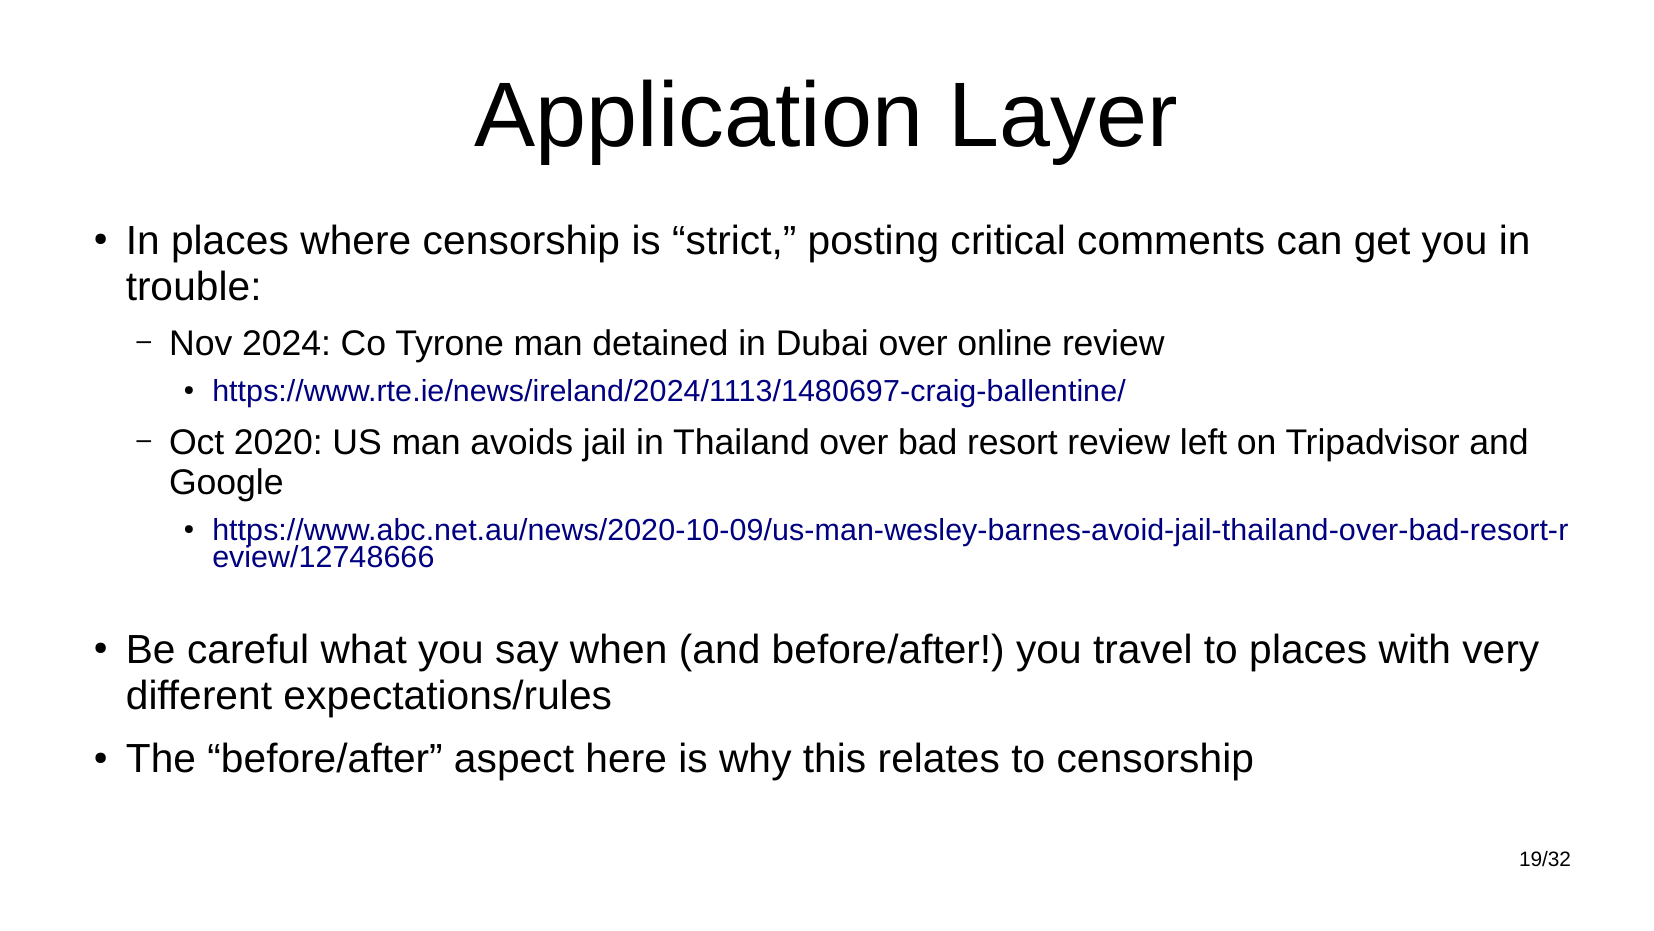

# Application Layer
In places where censorship is “strict,” posting critical comments can get you in trouble:
Nov 2024: Co Tyrone man detained in Dubai over online review
https://www.rte.ie/news/ireland/2024/1113/1480697-craig-ballentine/
Oct 2020: US man avoids jail in Thailand over bad resort review left on Tripadvisor and Google
https://www.abc.net.au/news/2020-10-09/us-man-wesley-barnes-avoid-jail-thailand-over-bad-resort-review/12748666
Be careful what you say when (and before/after!) you travel to places with very different expectations/rules
The “before/after” aspect here is why this relates to censorship
19